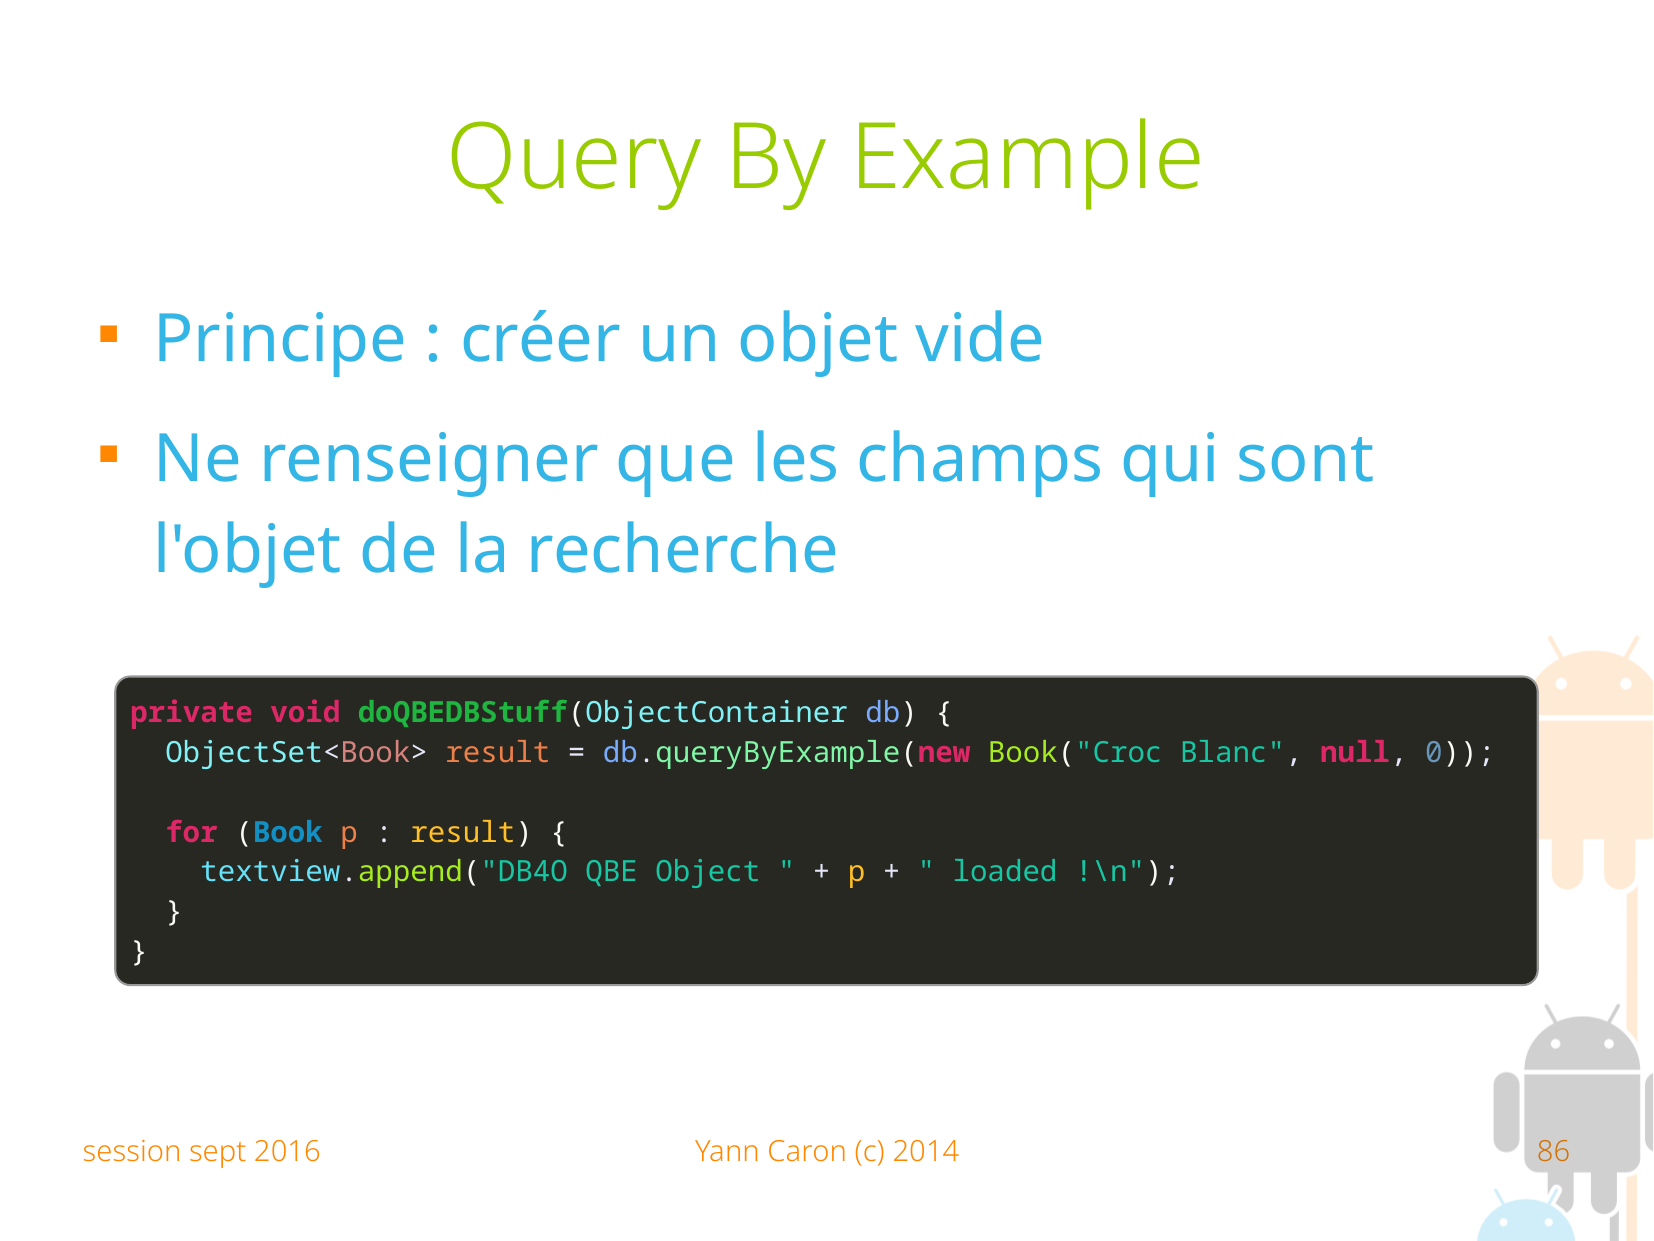

# Query By Example
Principe : créer un objet vide
Ne renseigner que les champs qui sont l'objet de la recherche
private void doQBEDBStuff(ObjectContainer db) {
 ObjectSet<Book> result = db.queryByExample(new Book("Croc Blanc", null, 0));
 for (Book p : result) {
 textview.append("DB4O QBE Object " + p + " loaded !\n");
 }
}
session sept 2016
Yann Caron (c) 2014
86